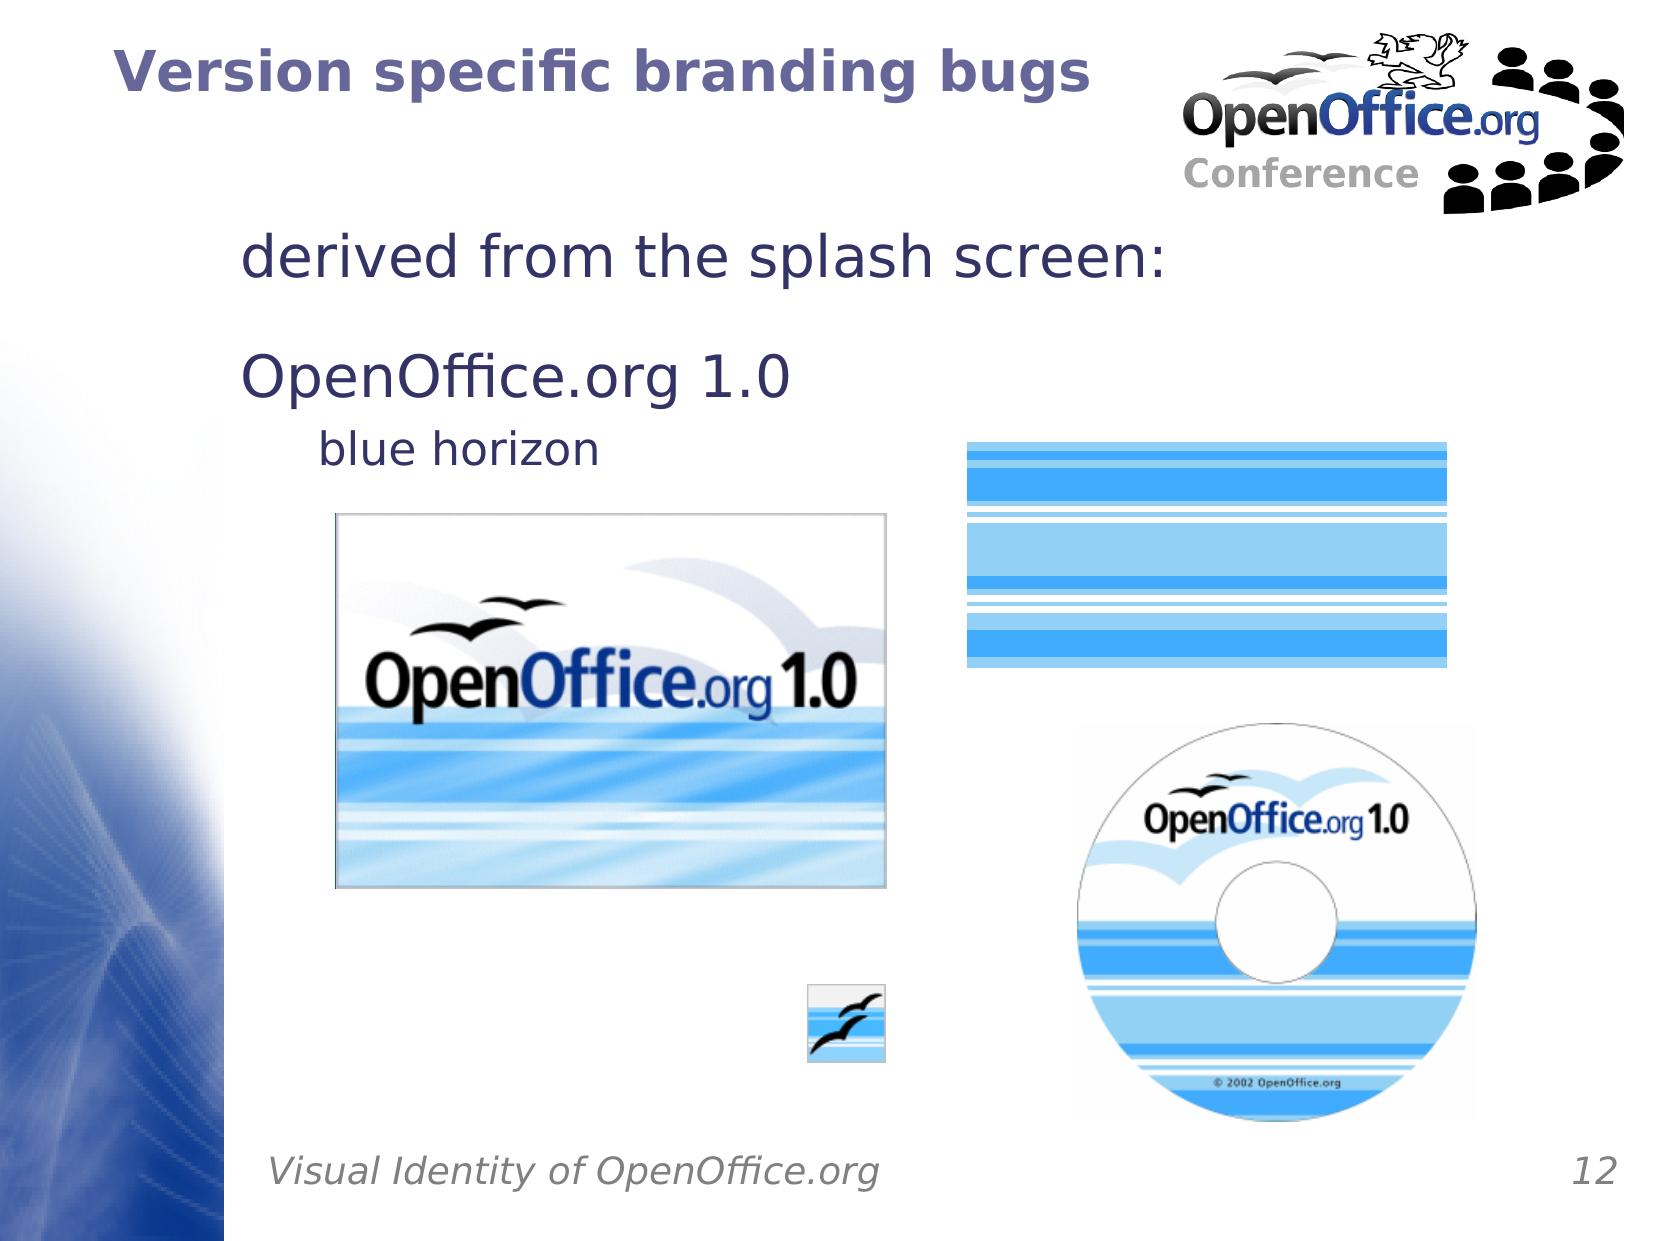

# Version specific branding bugs
derived from the splash screen:
OpenOffice.org 1.0
blue horizon